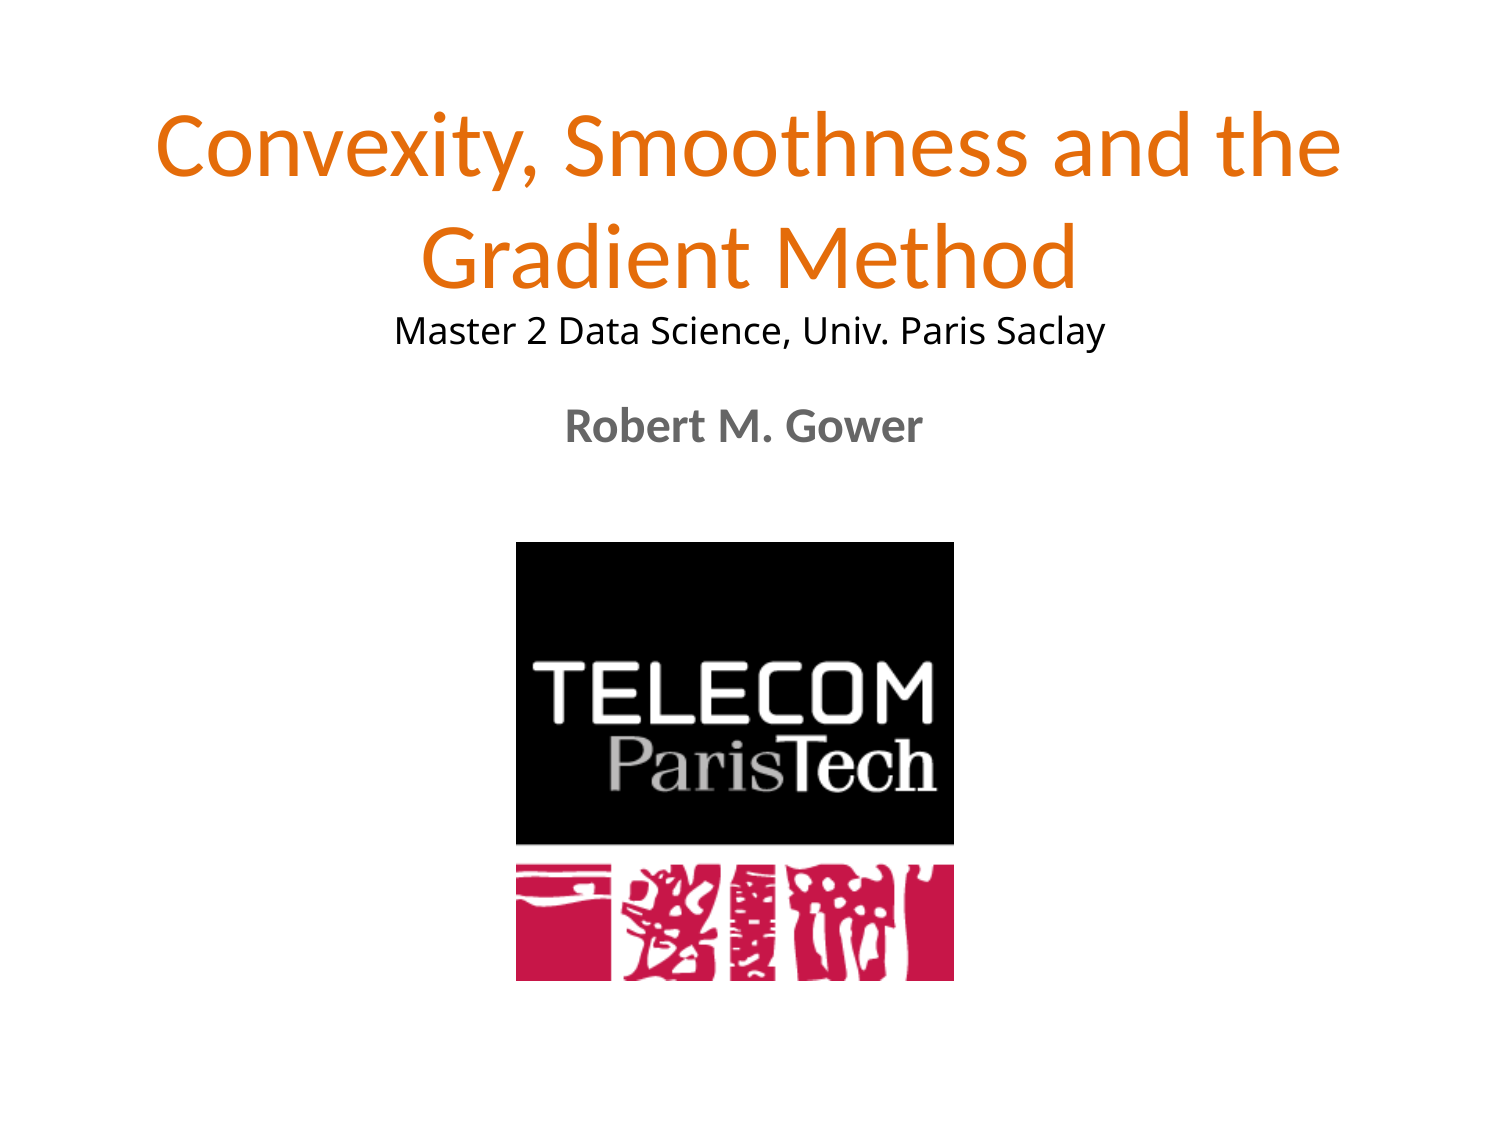

Convexity, Smoothness and the Gradient Method
Master 2 Data Science, Univ. Paris Saclay
Robert M. Gower